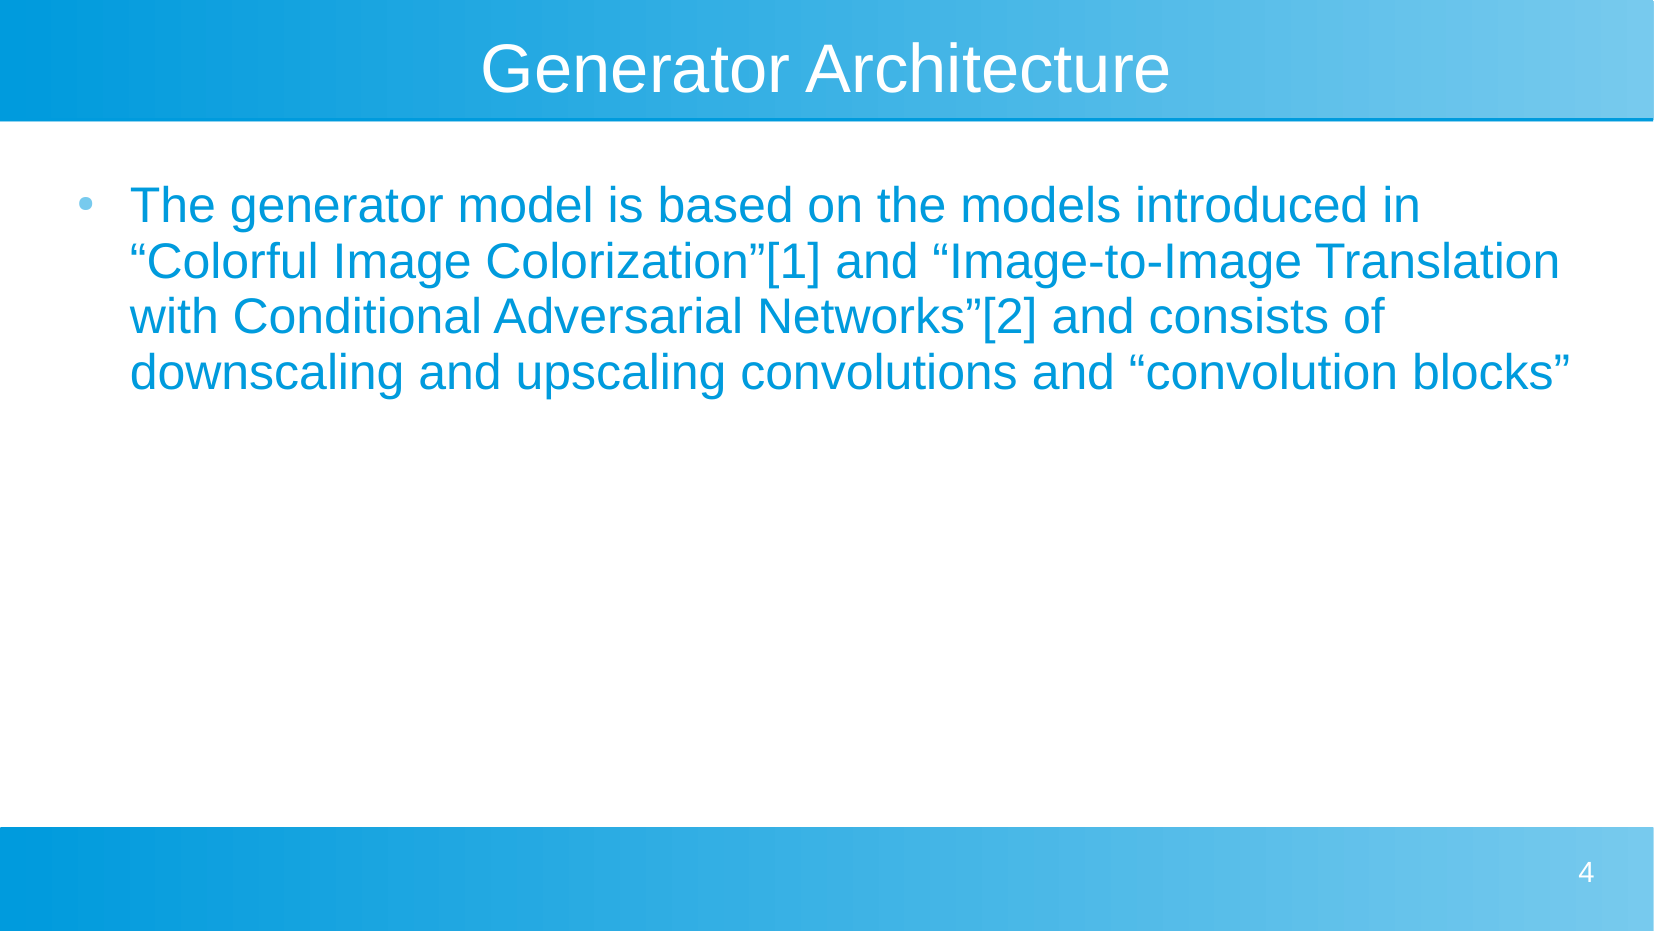

# Generator Architecture
The generator model is based on the models introduced in “Colorful Image Colorization”[1] and “Image-to-Image Translation with Conditional Adversarial Networks”[2] and consists of downscaling and upscaling convolutions and “convolution blocks”
4